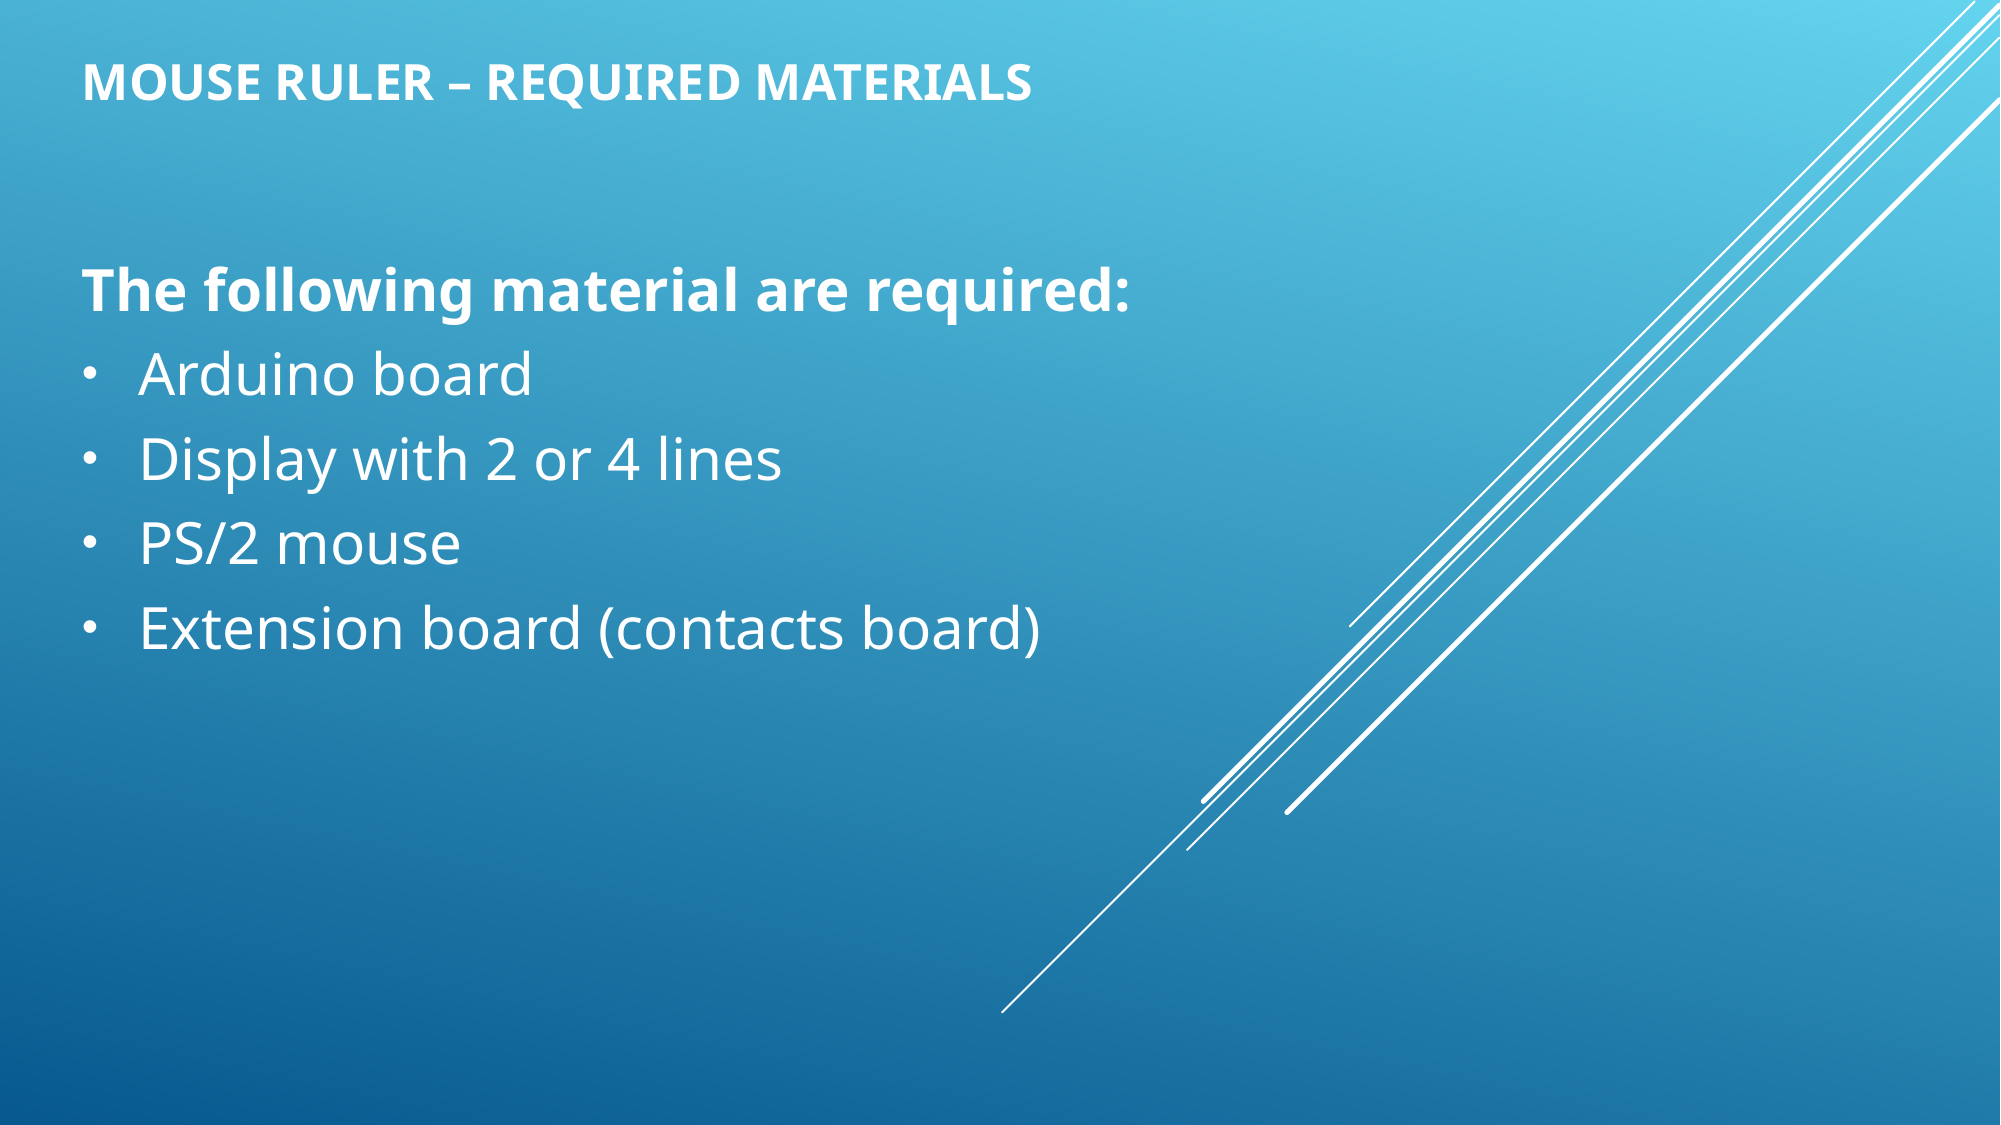

# Mouse Ruler – required materials
The following material are required:
Arduino board
Display with 2 or 4 lines
PS/2 mouse
Extension board (contacts board)